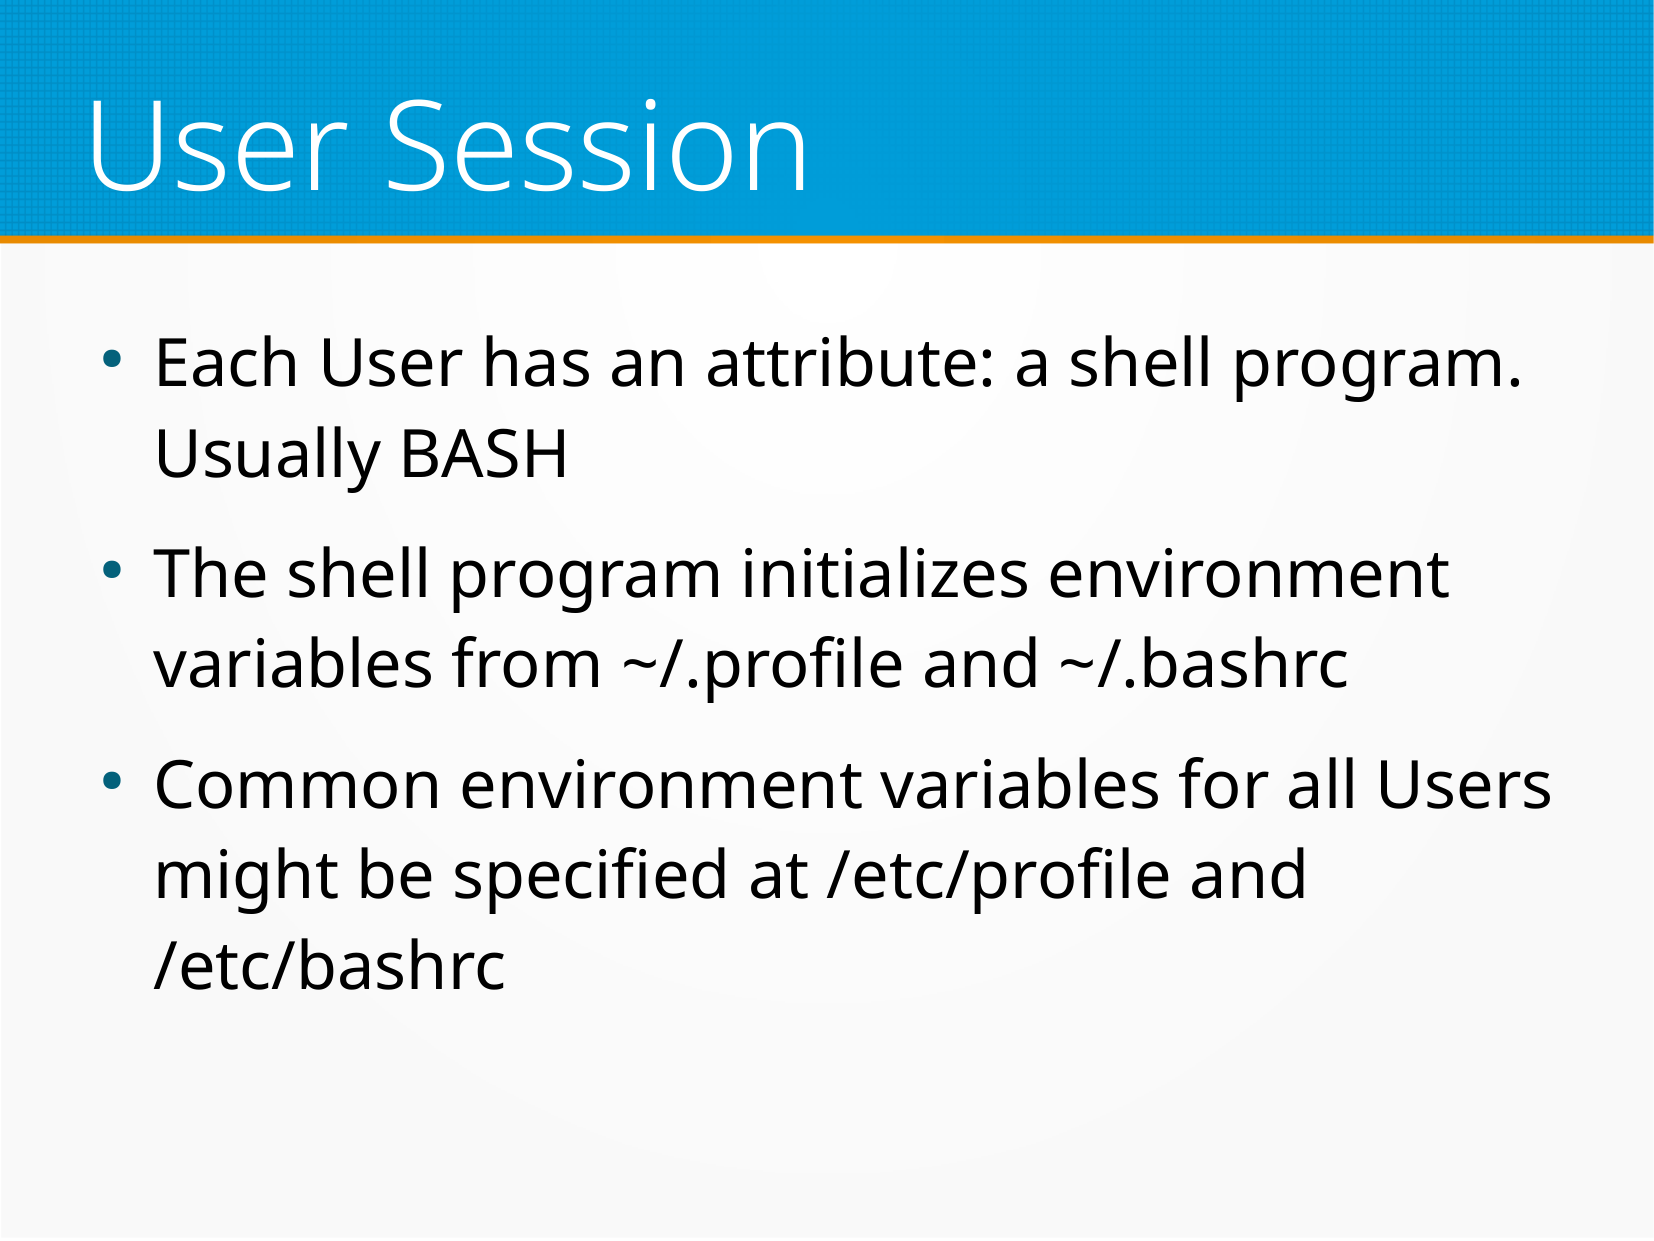

# User Session
Each User has an attribute: a shell program. Usually BASH
The shell program initializes environment variables from ~/.profile and ~/.bashrc
Common environment variables for all Users might be specified at /etc/profile and /etc/bashrc